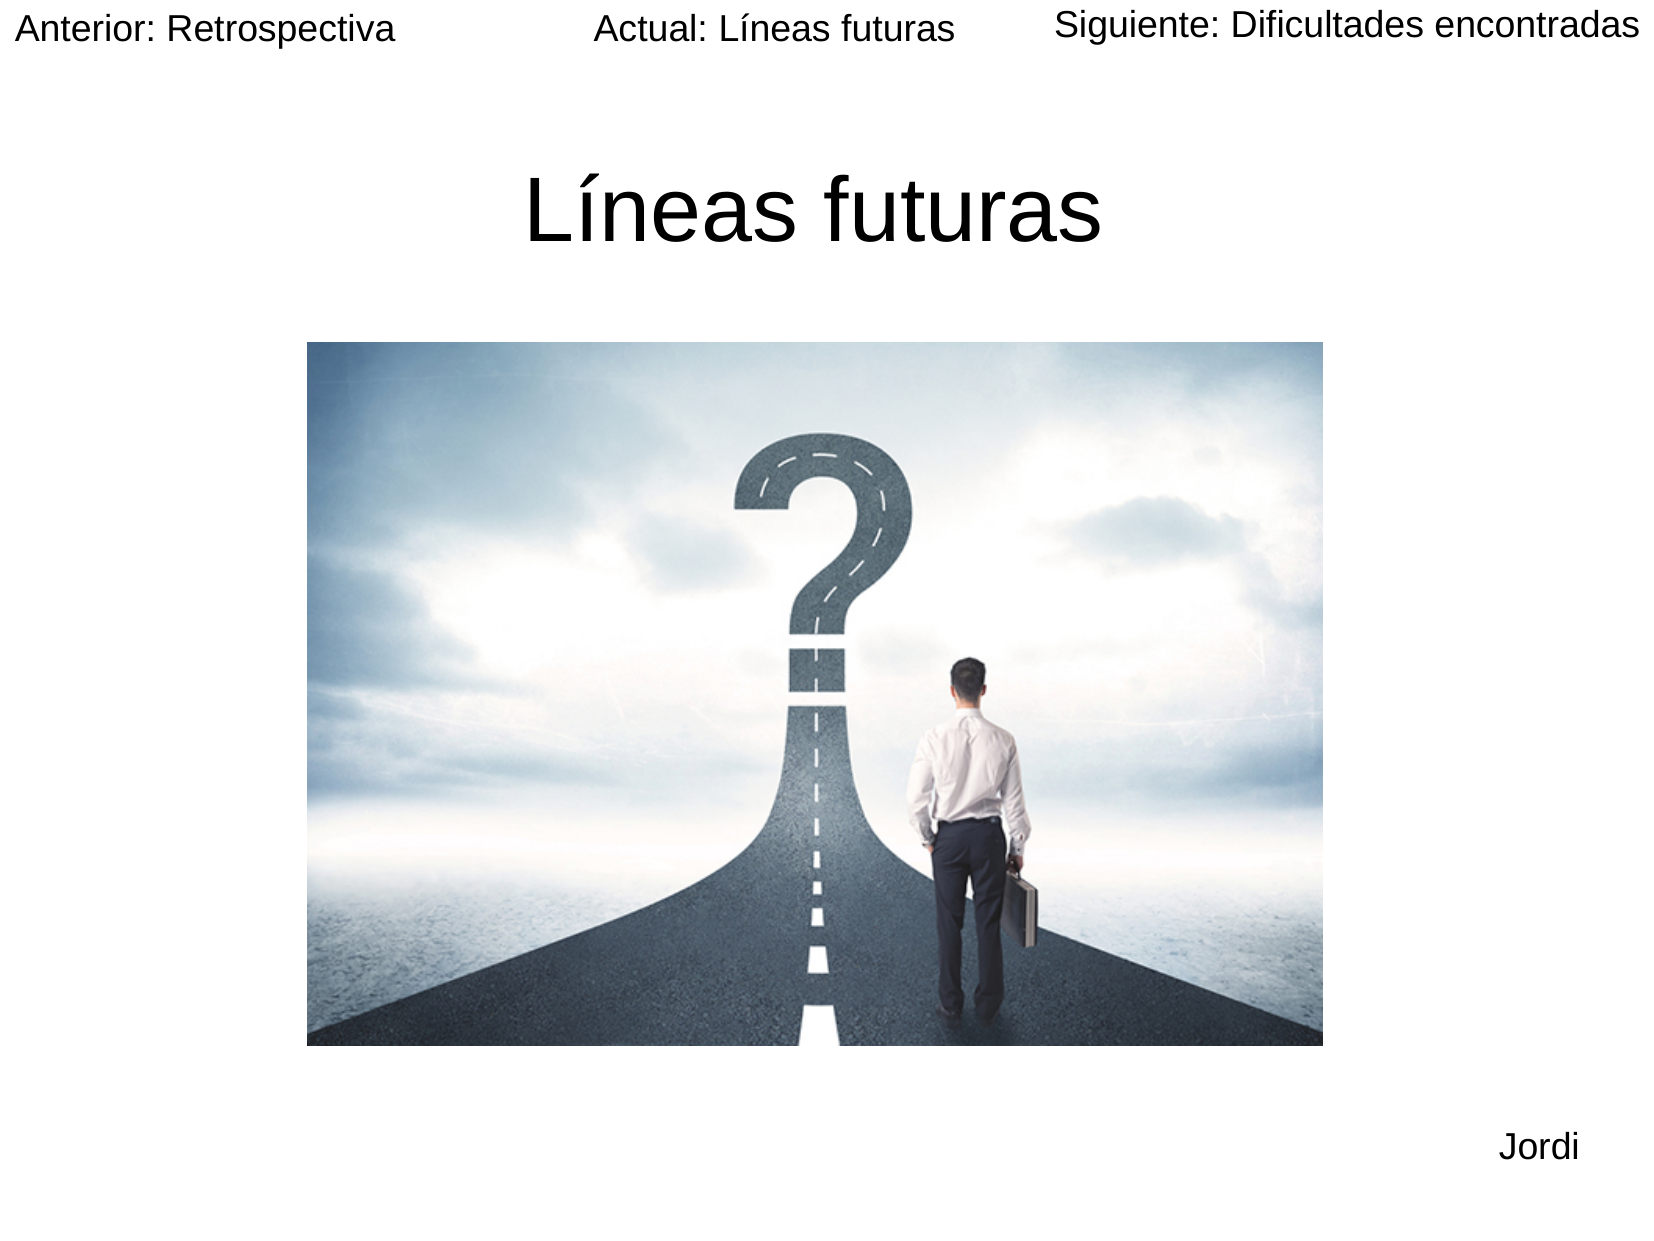

Anterior: Retrospectiva
Actual: Líneas futuras
Siguiente: Dificultades encontradas
# Líneas futuras
Jordi